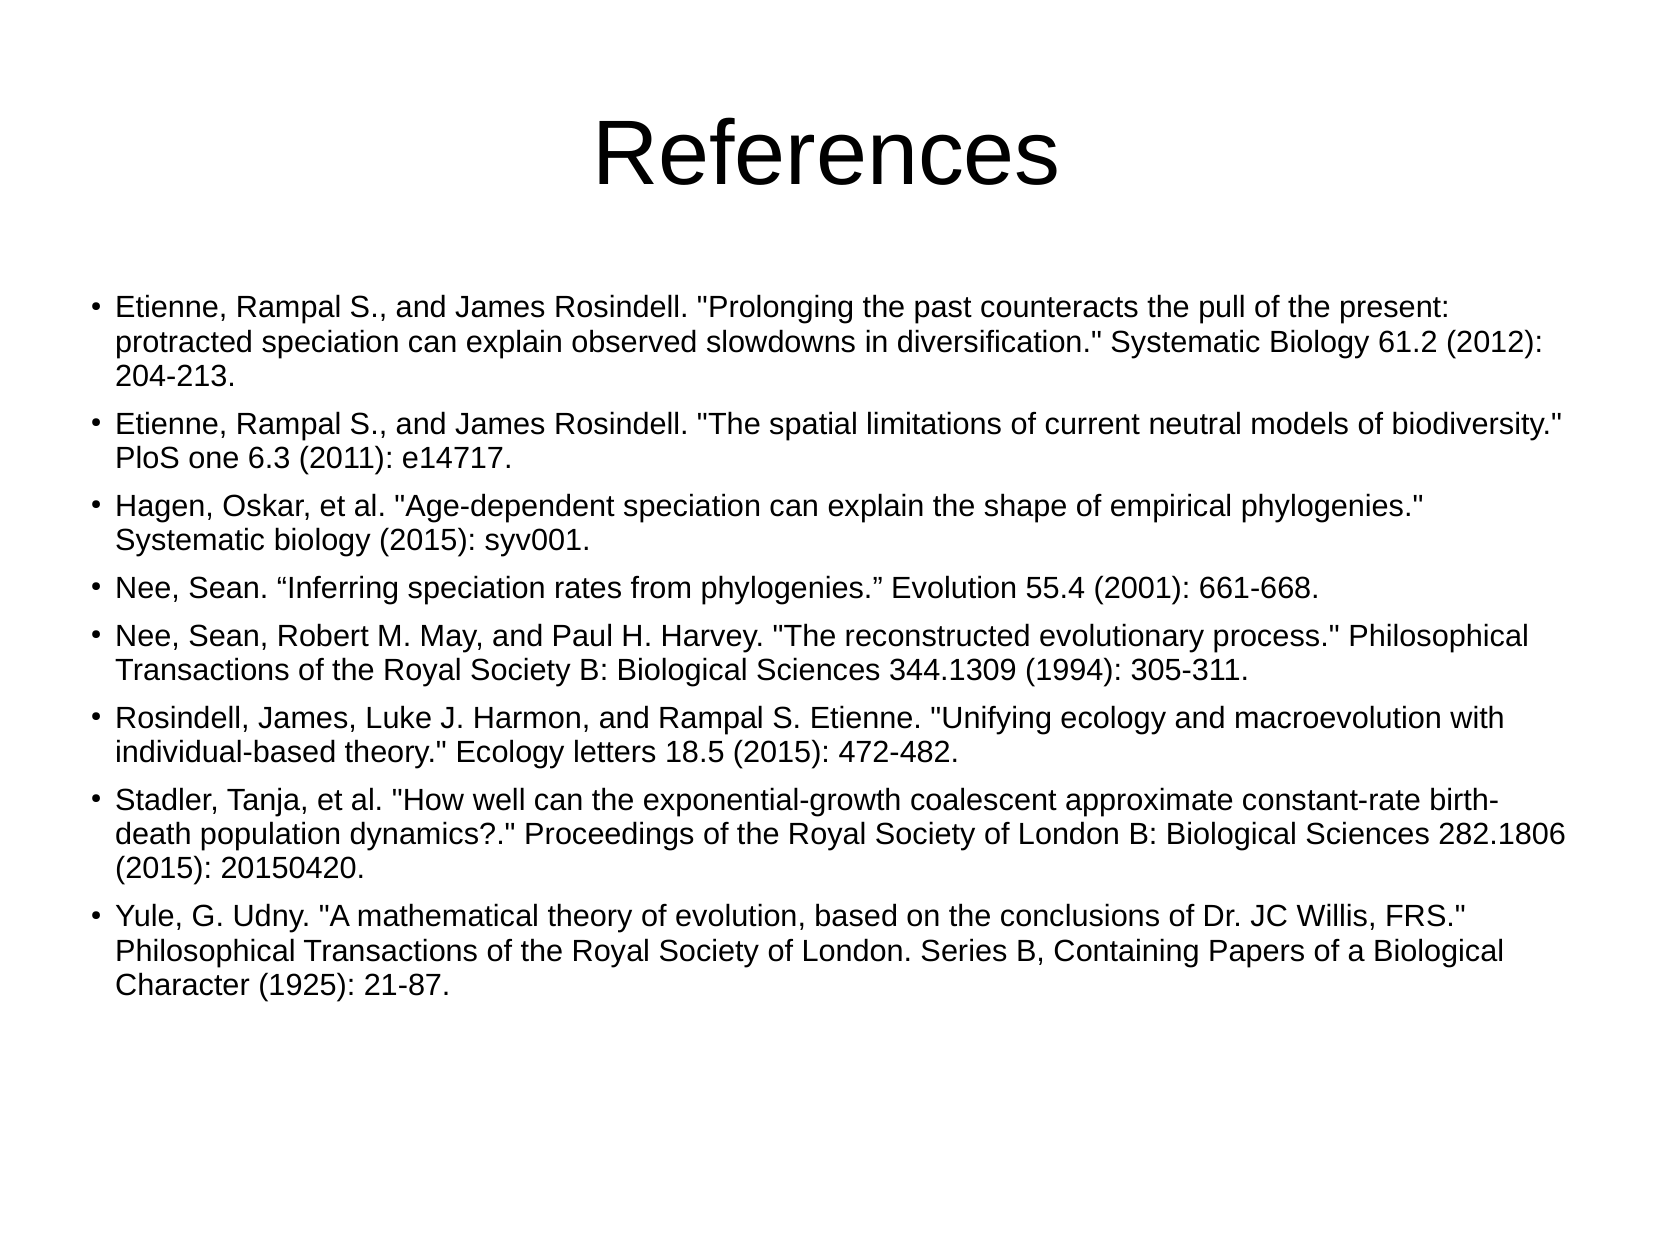

# References
Etienne, Rampal S., and James Rosindell. "Prolonging the past counteracts the pull of the present: protracted speciation can explain observed slowdowns in diversification." Systematic Biology 61.2 (2012): 204-213.
Etienne, Rampal S., and James Rosindell. "The spatial limitations of current neutral models of biodiversity." PloS one 6.3 (2011): e14717.
Hagen, Oskar, et al. "Age-dependent speciation can explain the shape of empirical phylogenies." Systematic biology (2015): syv001.
Nee, Sean. “Inferring speciation rates from phylogenies.” Evolution 55.4 (2001): 661-668.
Nee, Sean, Robert M. May, and Paul H. Harvey. "The reconstructed evolutionary process." Philosophical Transactions of the Royal Society B: Biological Sciences 344.1309 (1994): 305-311.
Rosindell, James, Luke J. Harmon, and Rampal S. Etienne. "Unifying ecology and macroevolution with individual-based theory." Ecology letters 18.5 (2015): 472-482.
Stadler, Tanja, et al. "How well can the exponential-growth coalescent approximate constant-rate birth-death population dynamics?." Proceedings of the Royal Society of London B: Biological Sciences 282.1806 (2015): 20150420.
Yule, G. Udny. "A mathematical theory of evolution, based on the conclusions of Dr. JC Willis, FRS." Philosophical Transactions of the Royal Society of London. Series B, Containing Papers of a Biological Character (1925): 21-87.